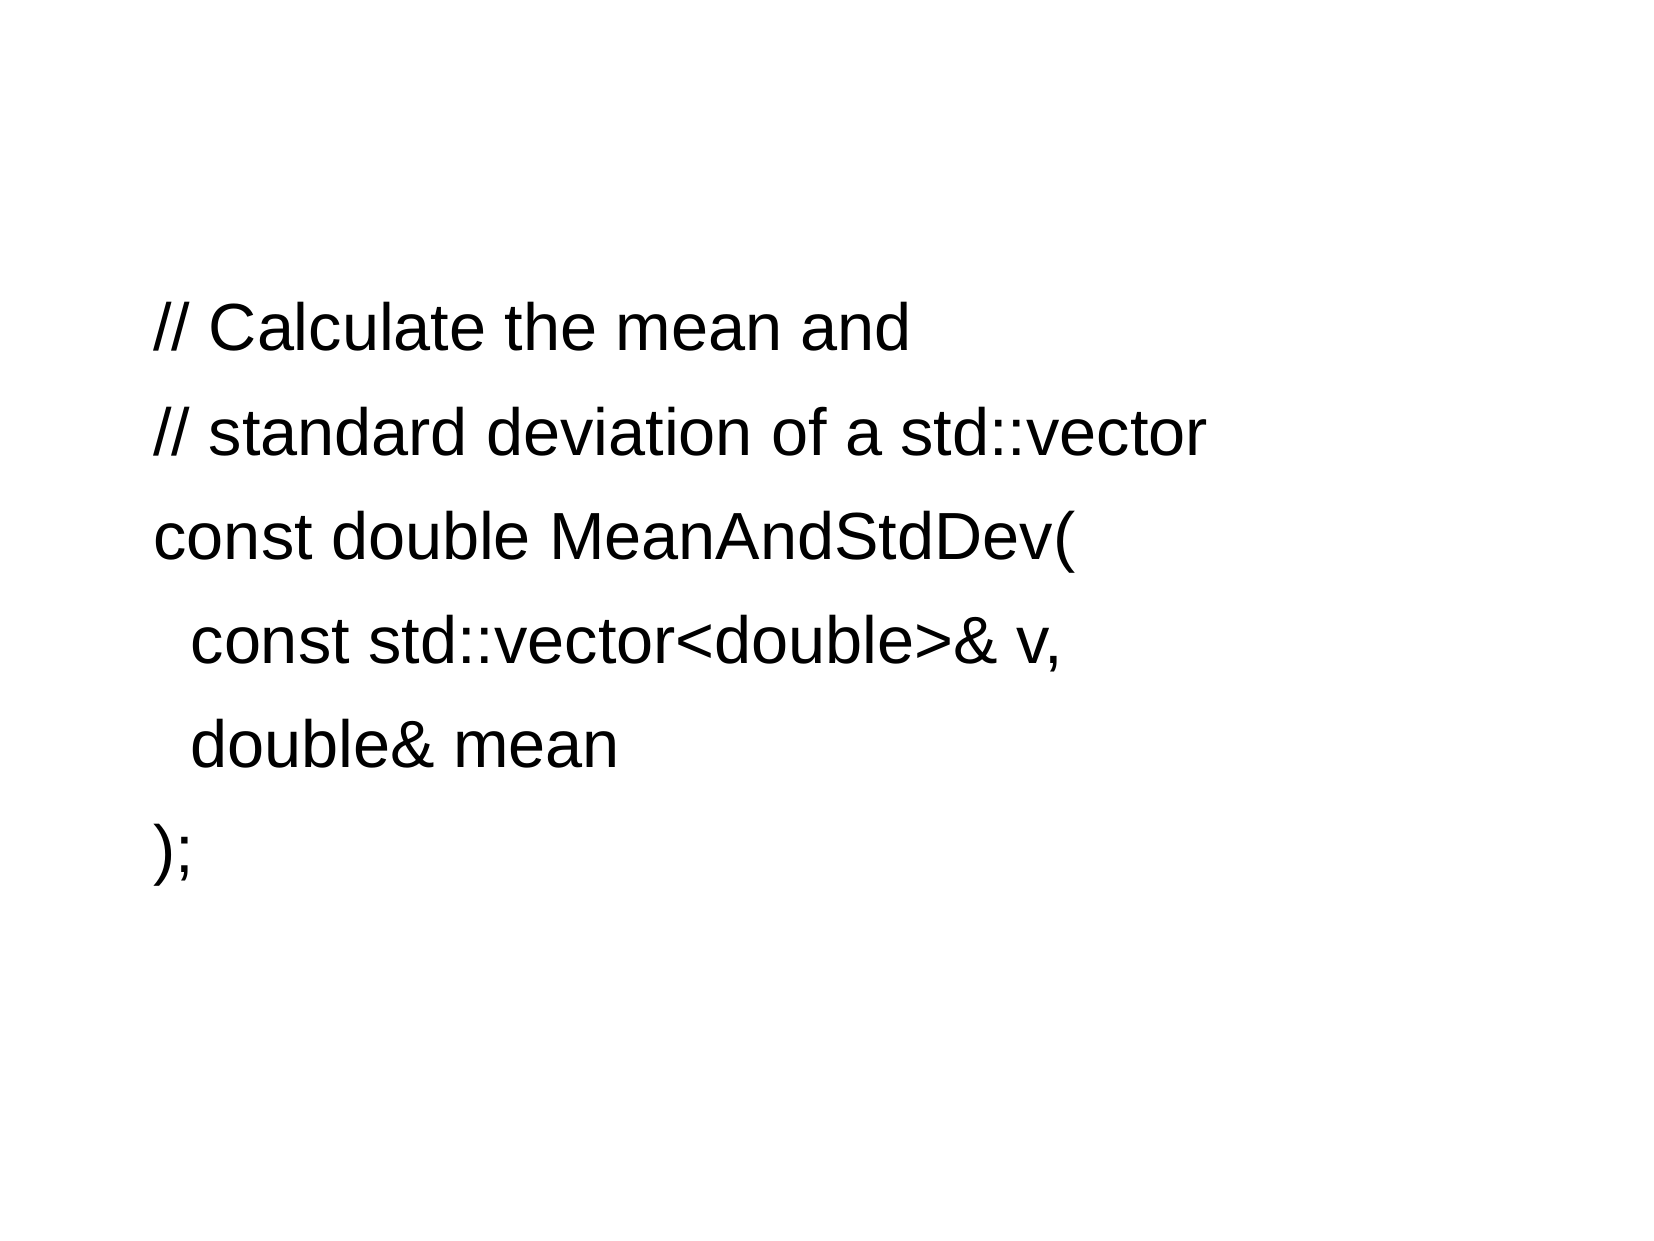

#
// Calculate the mean and
// standard deviation of a std::vector
const double MeanAndStdDev(
 const std::vector<double>& v,
 double& mean
);